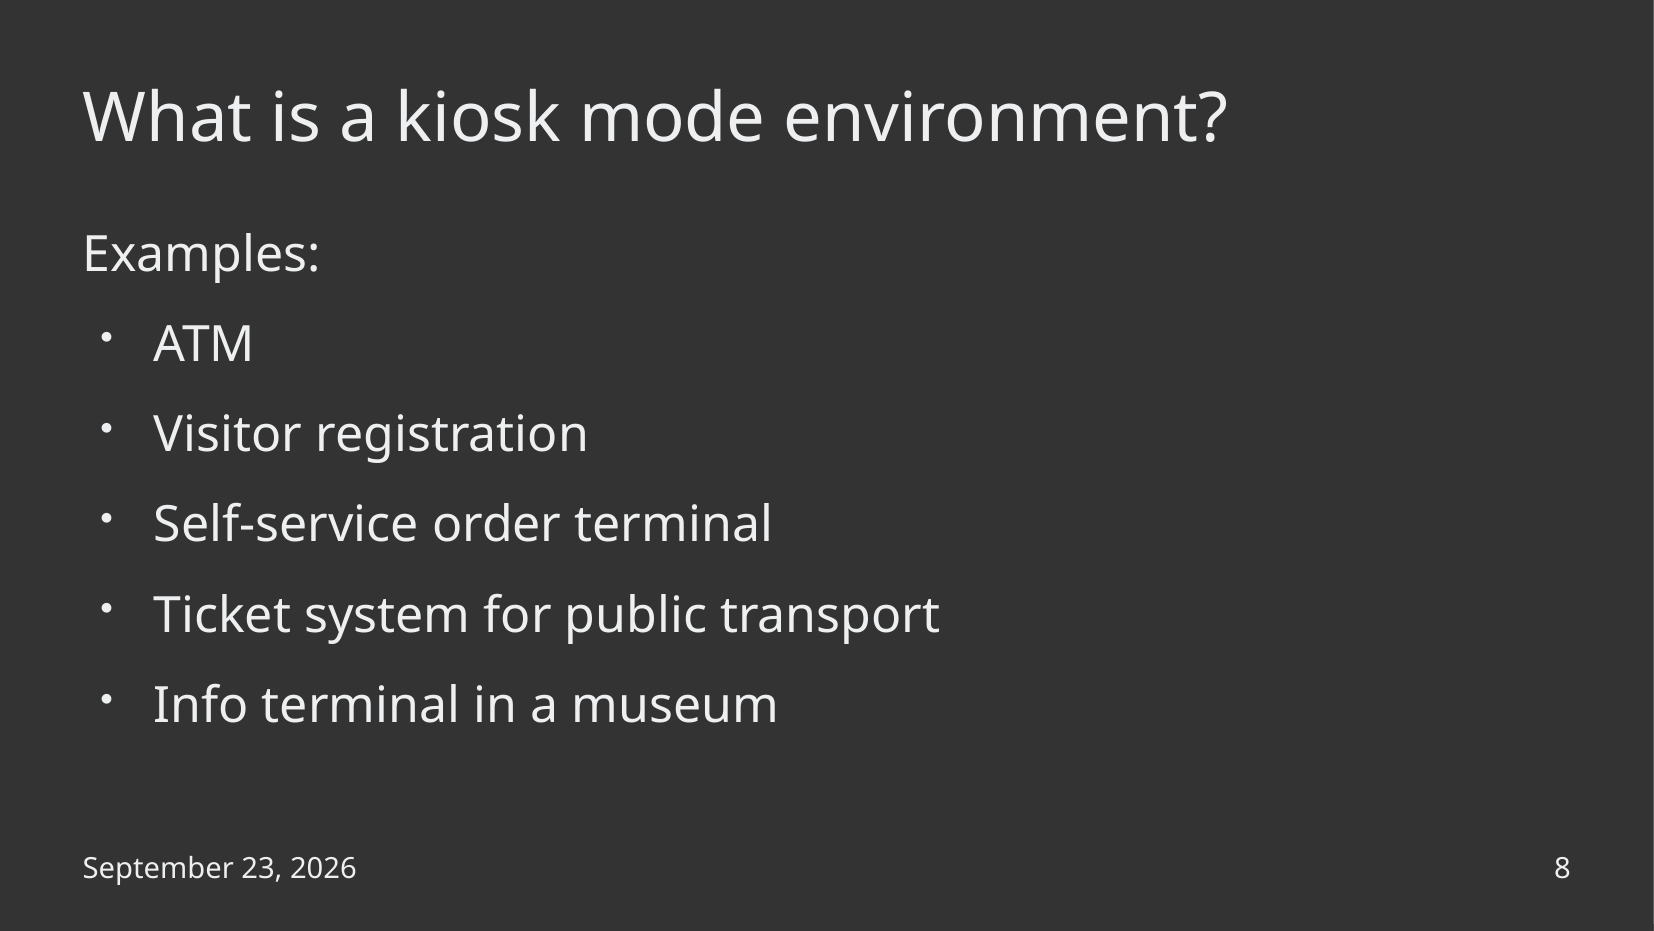

# What is a kiosk mode environment?
Examples:
ATM
Visitor registration
Self-service order terminal
Ticket system for public transport
Info terminal in a museum
8